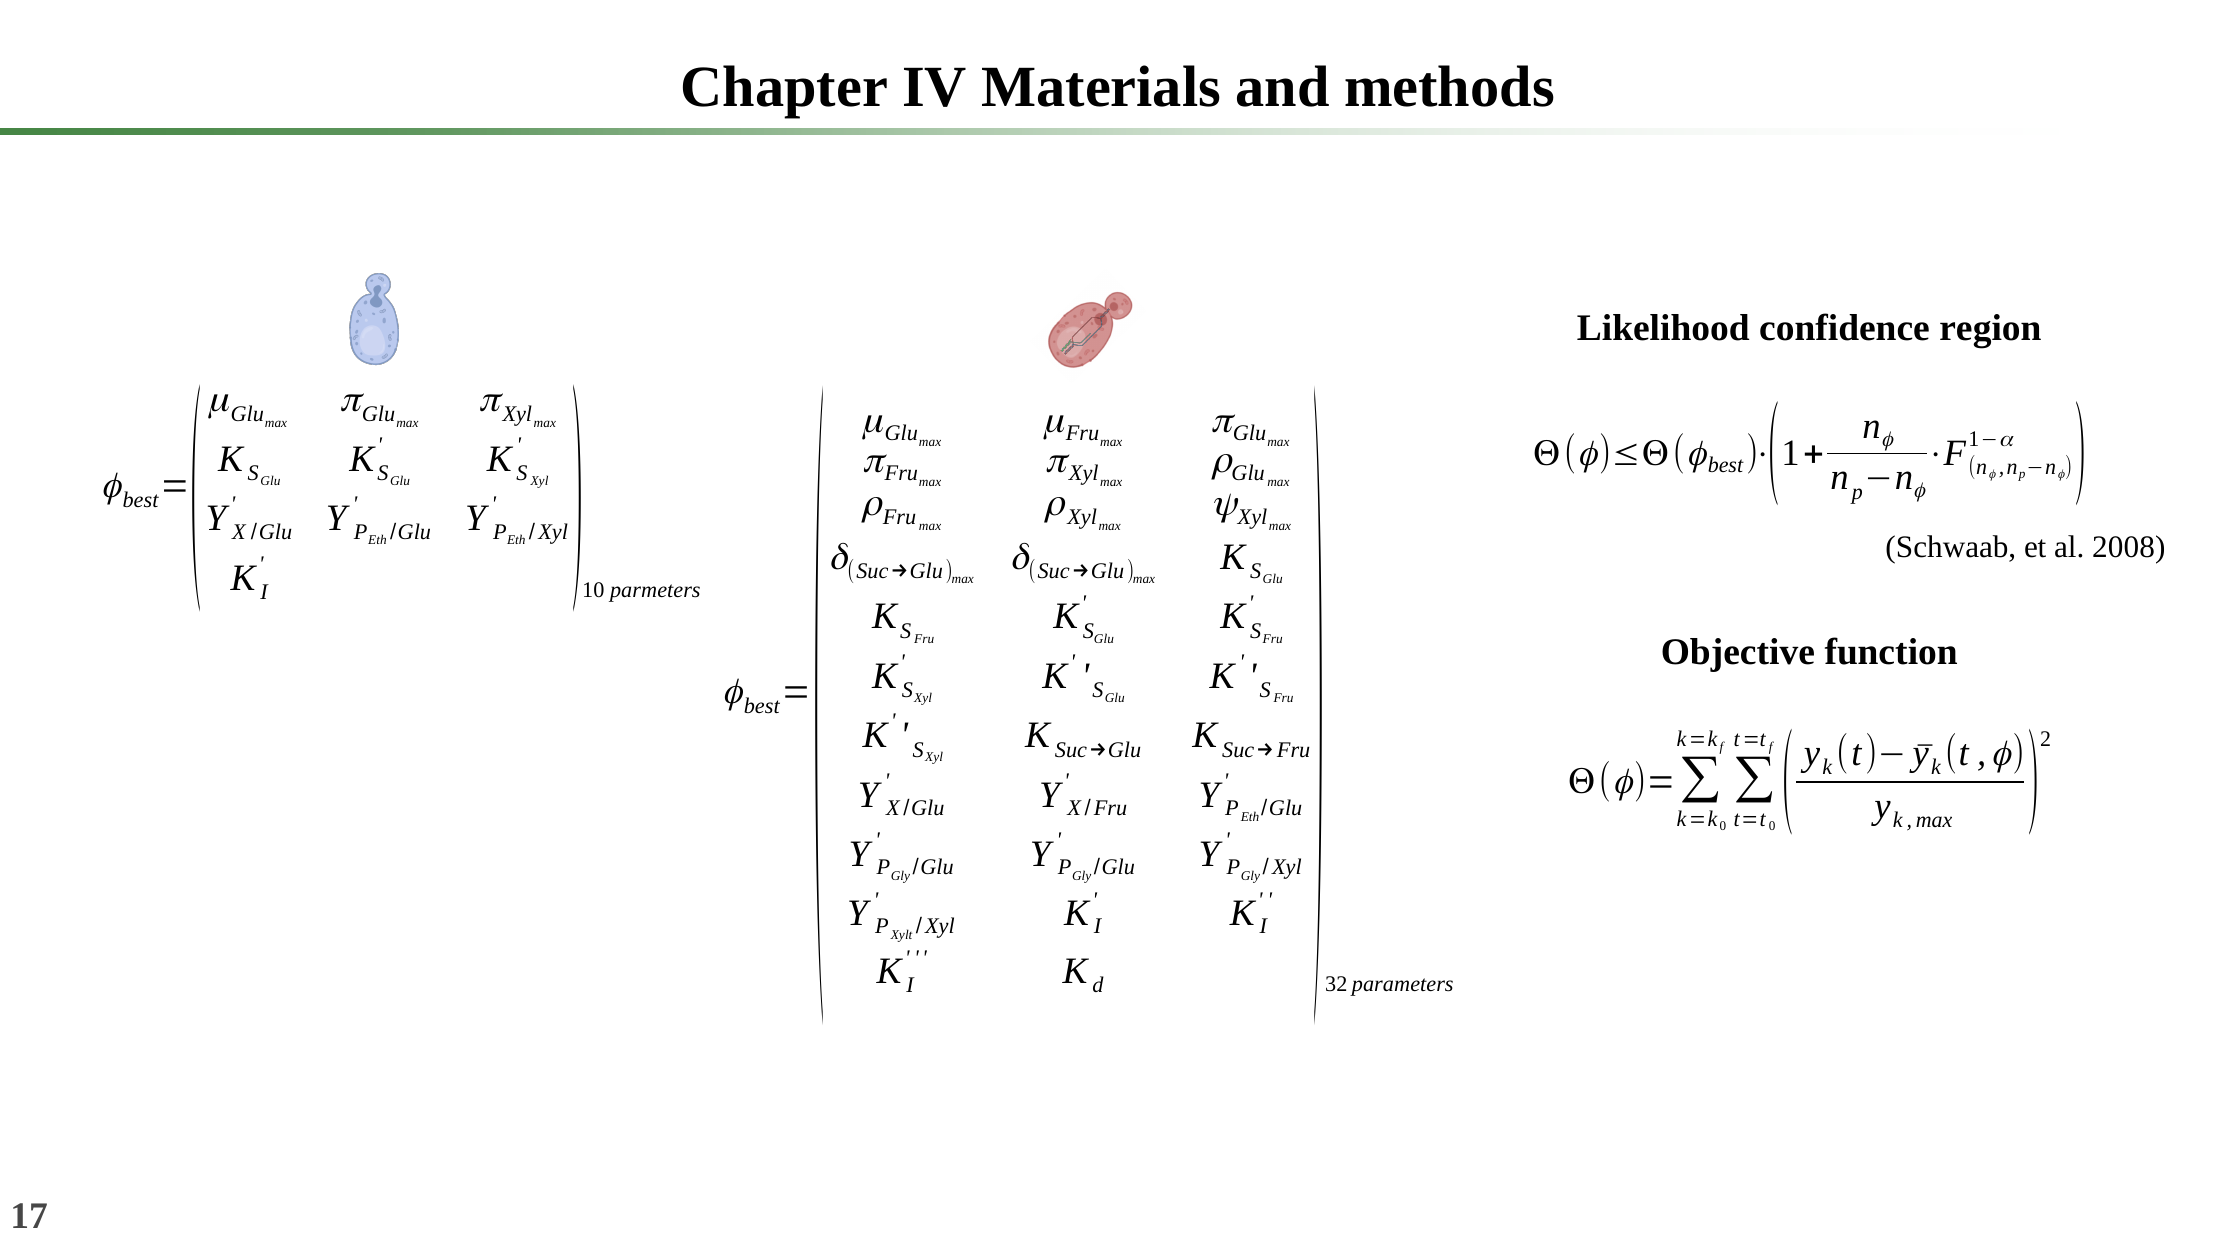

Chapter IV Materials and methods
Likelihood confidence region
(Schwaab, et al. 2008)
Objective function